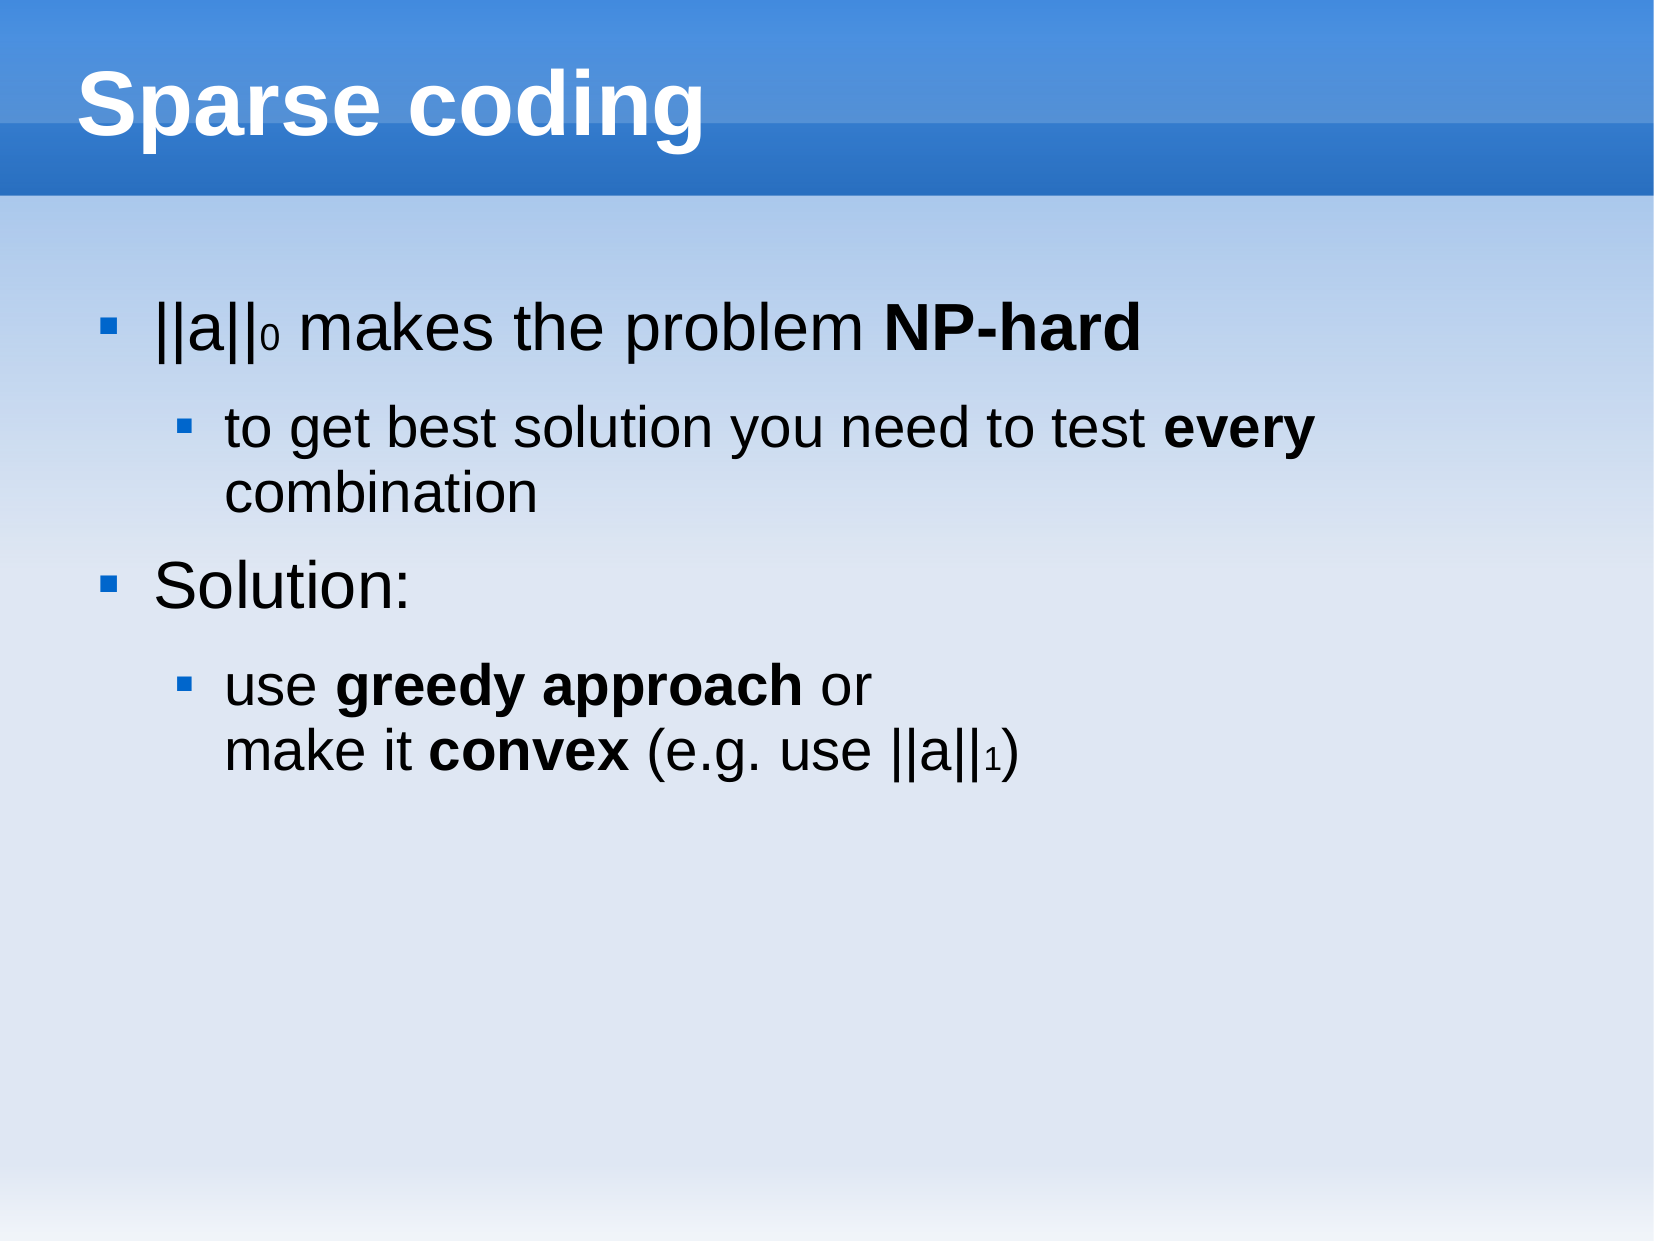

# Sparse coding
||a||0 makes the problem NP-hard
to get best solution you need to test every combination
Solution:
use greedy approach or 									make it convex (e.g. use ||a||1)